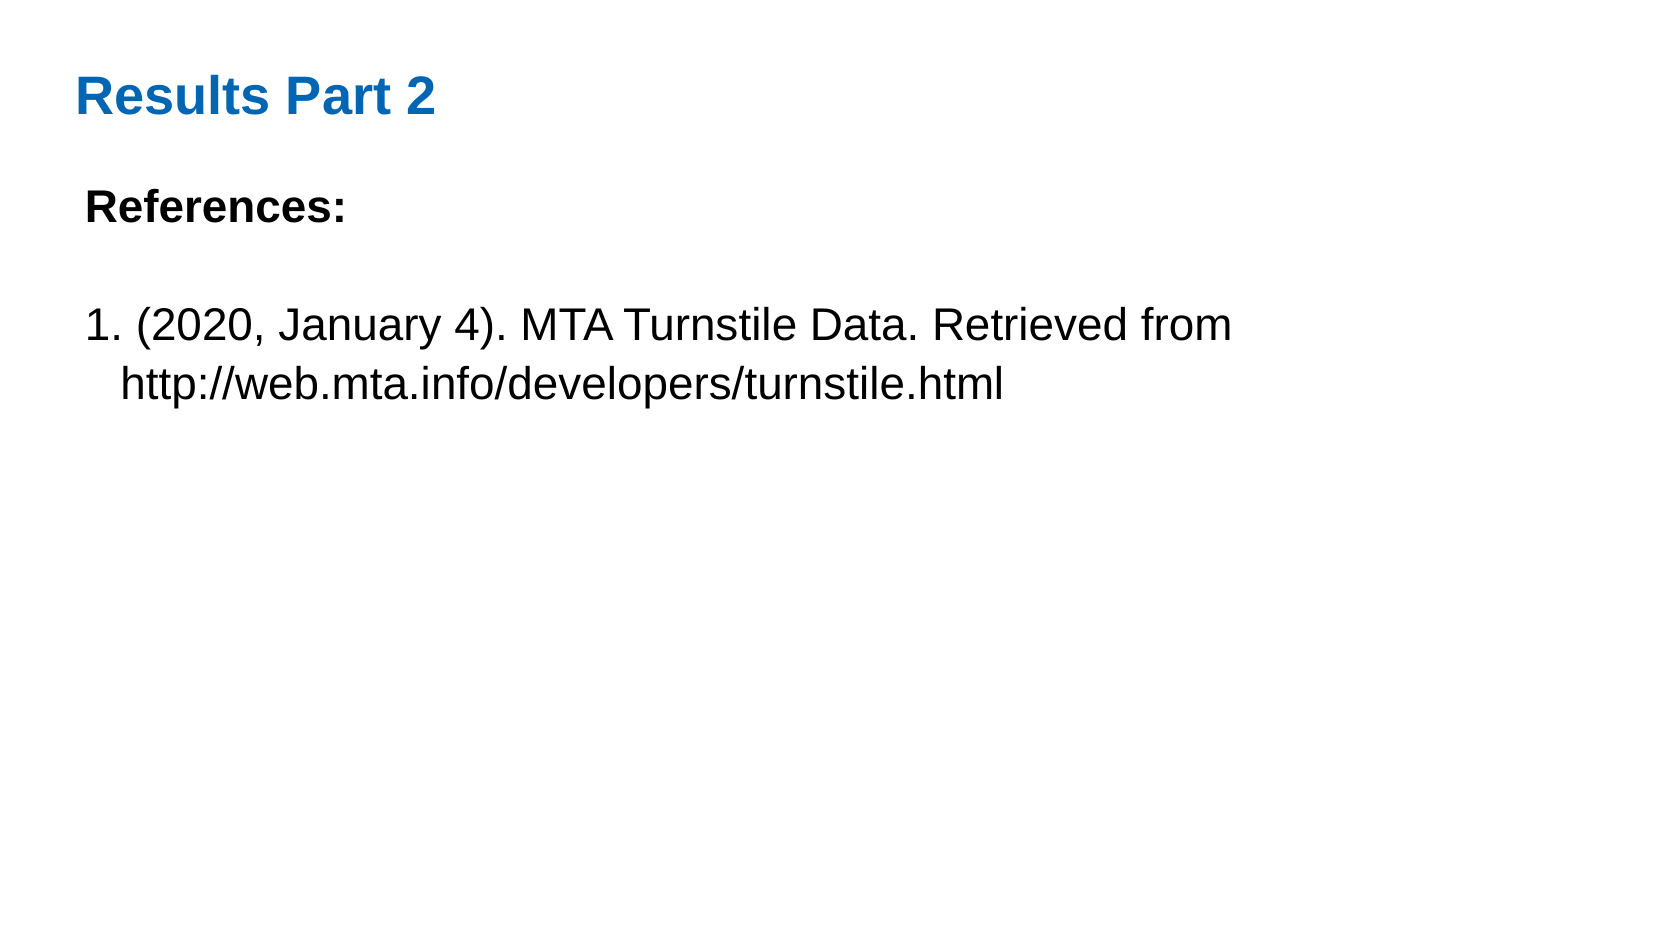

# Results Part 2
References:
 (2020, January 4). MTA Turnstile Data. Retrieved from http://web.mta.info/developers/turnstile.html